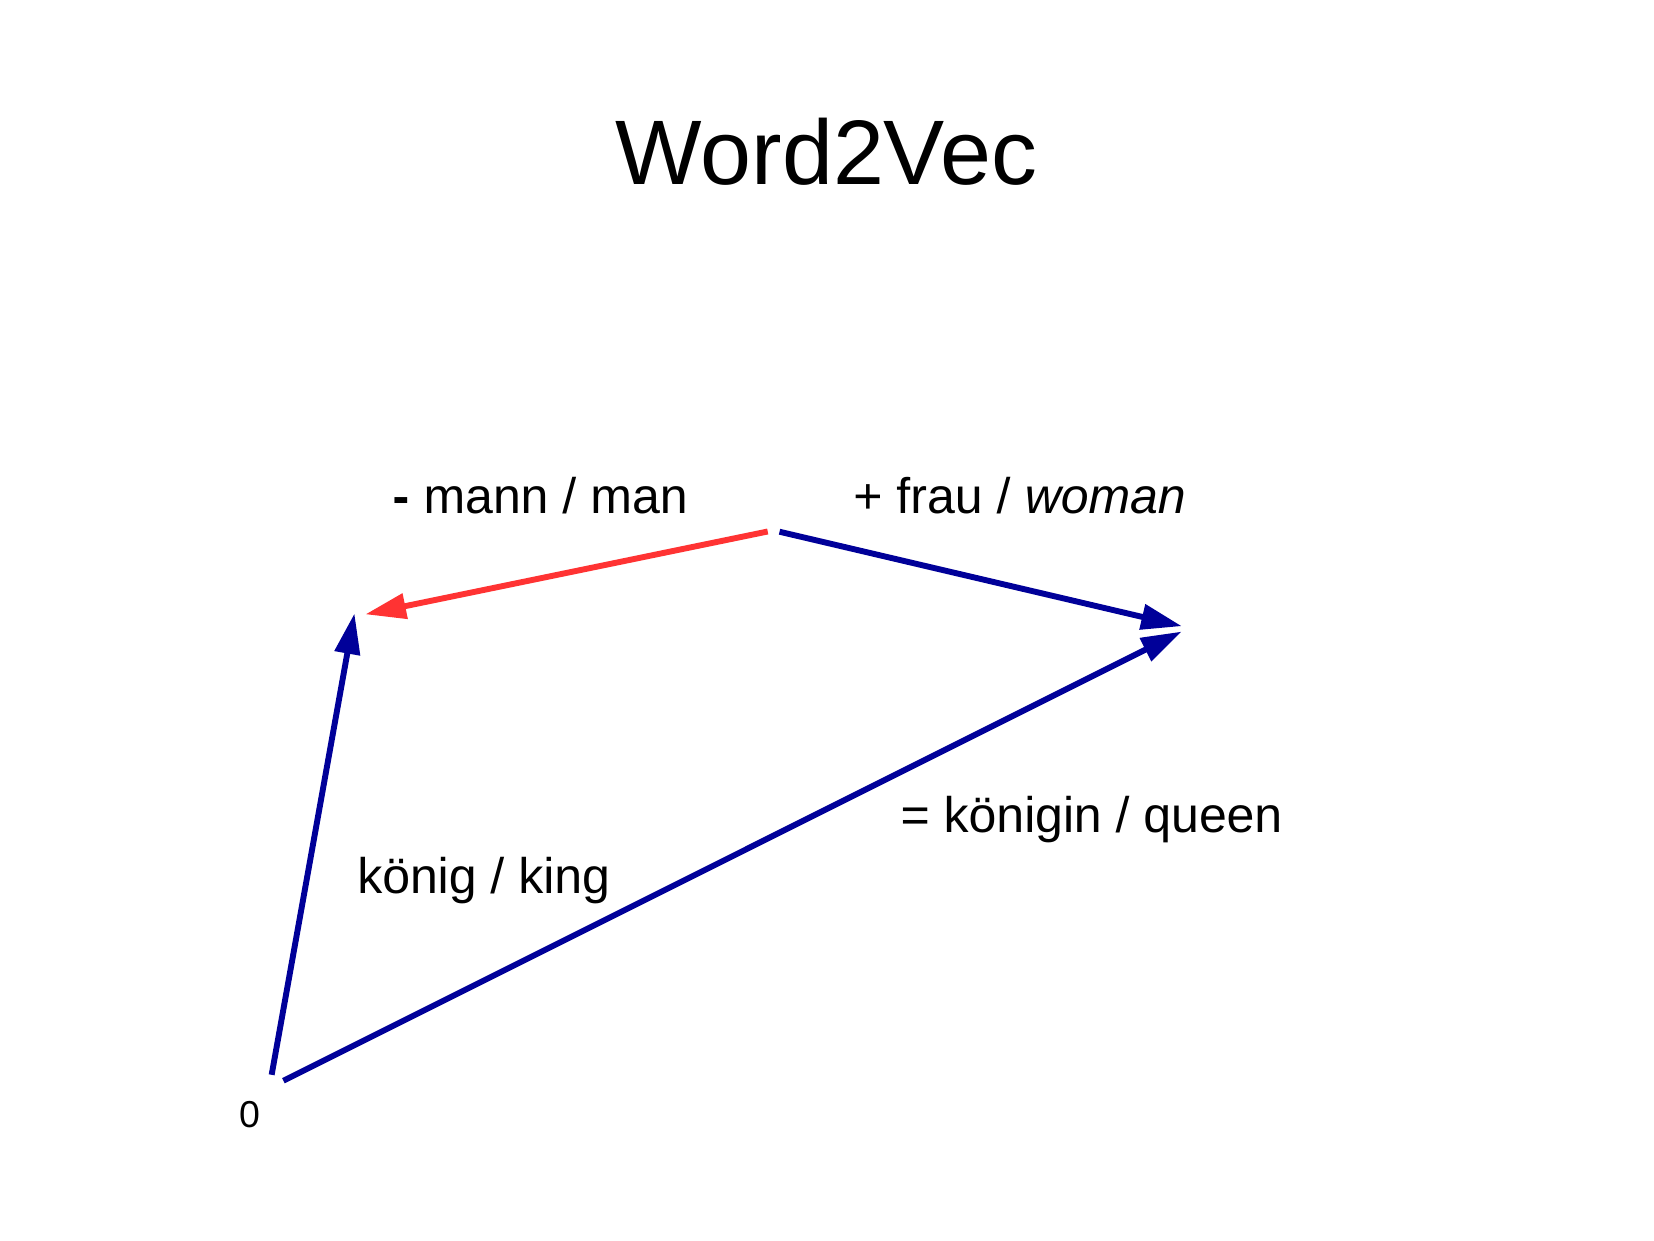

# Word2Vec
- mann / man
+ frau / woman
= königin / queen
könig / king
0